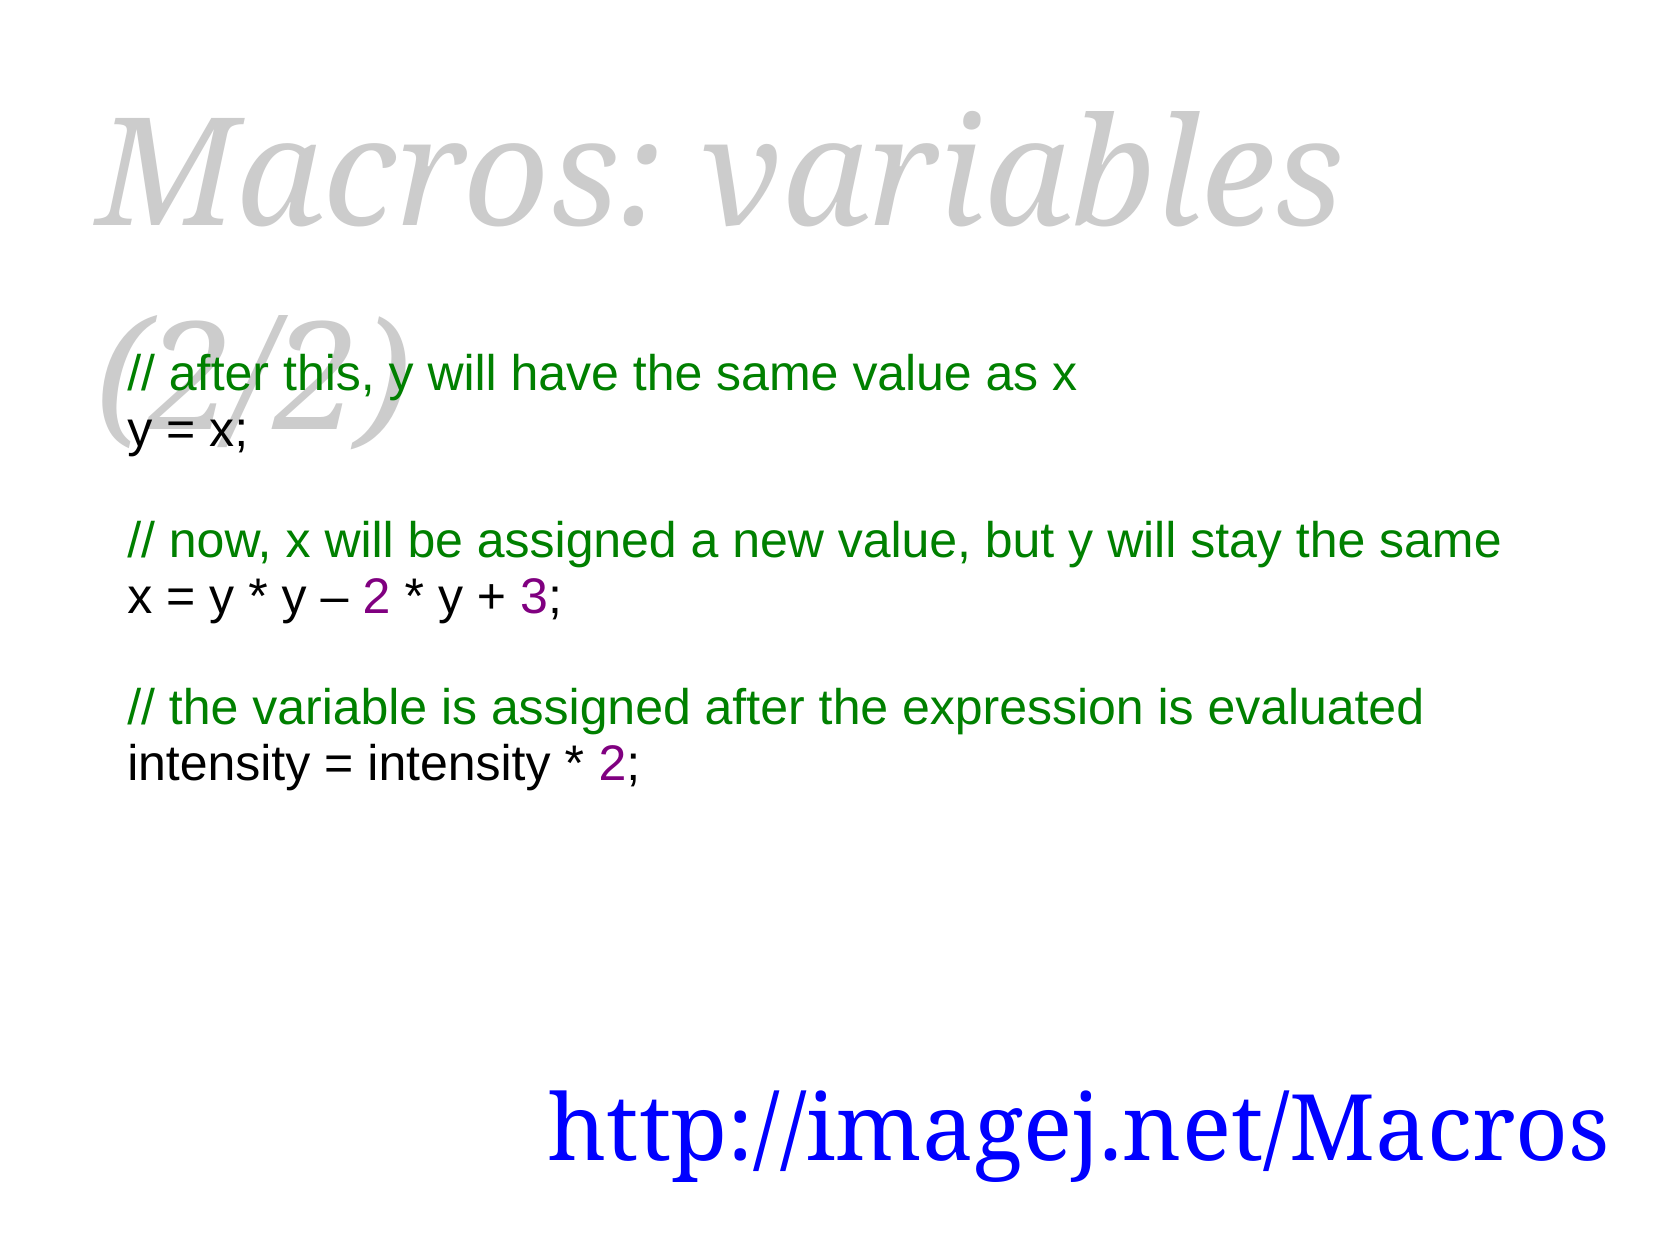

Macros: variables (2/2)
// after this, y will have the same value as x
y = x;
// now, x will be assigned a new value, but y will stay the same
x = y * y – 2 * y + 3;
// the variable is assigned after the expression is evaluated
intensity = intensity * 2;
http://imagej.net/Macros